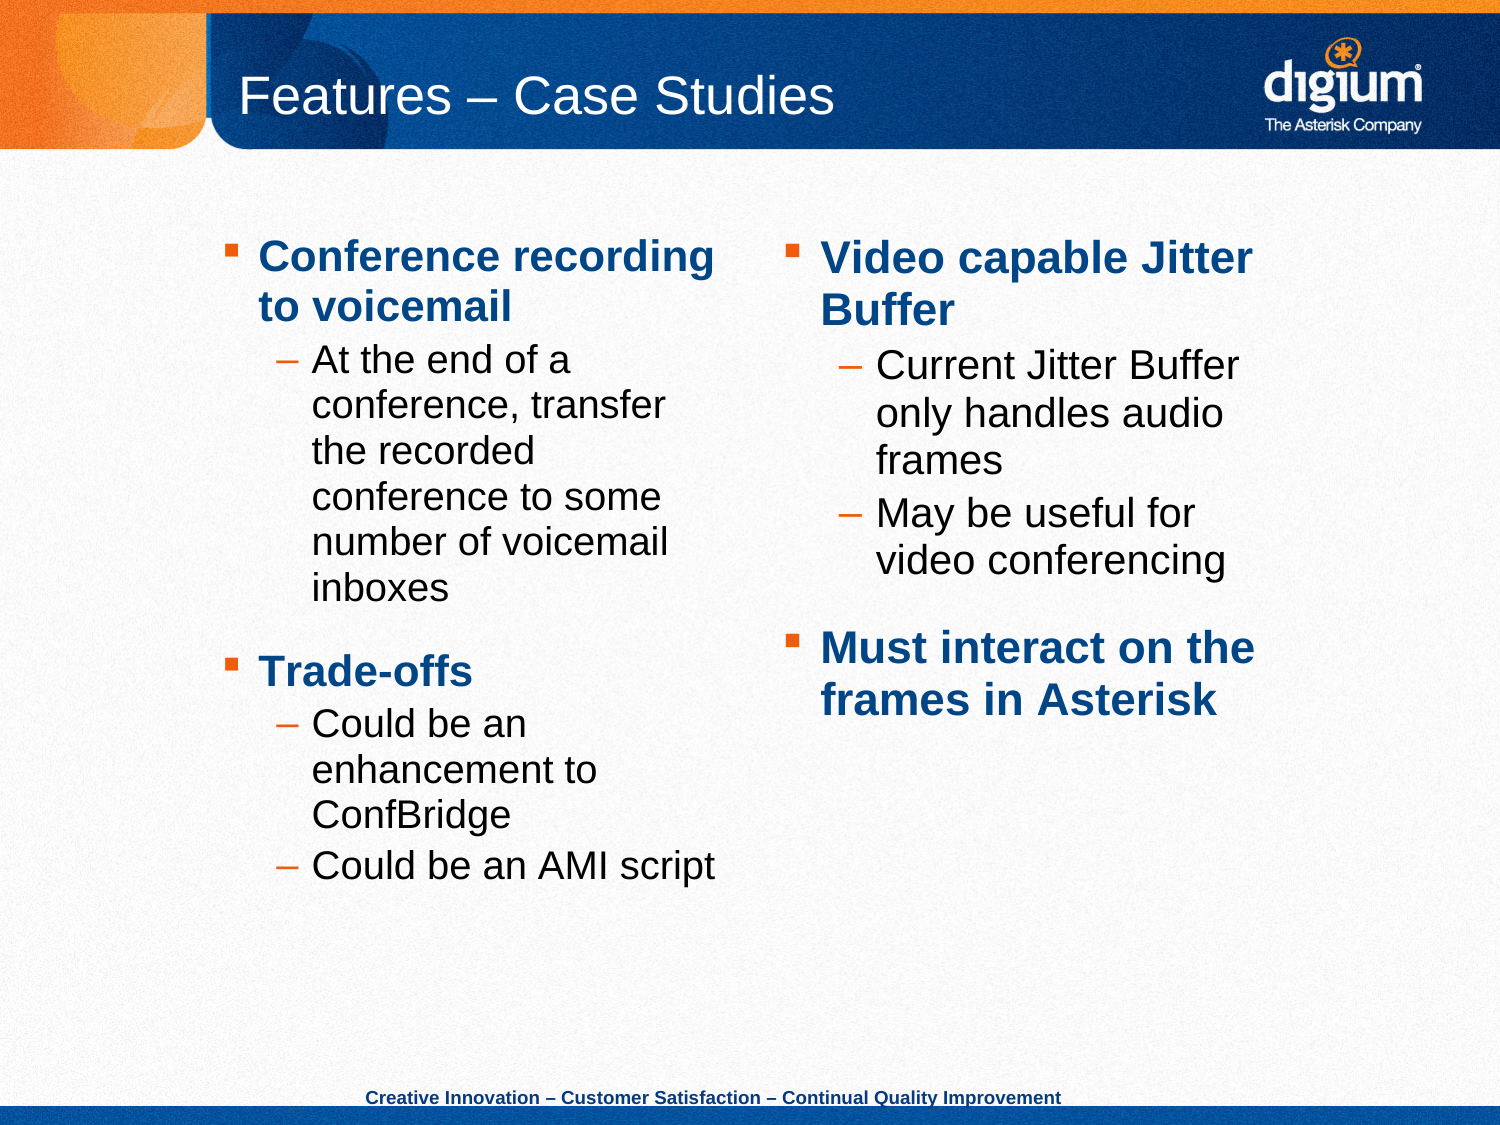

# Features – Case Studies
Conference recording to voicemail
At the end of a conference, transfer the recorded conference to some number of voicemail inboxes
Trade-offs
Could be an enhancement to ConfBridge
Could be an AMI script
Video capable Jitter Buffer
Current Jitter Buffer only handles audio frames
May be useful for video conferencing
Must interact on the frames in Asterisk